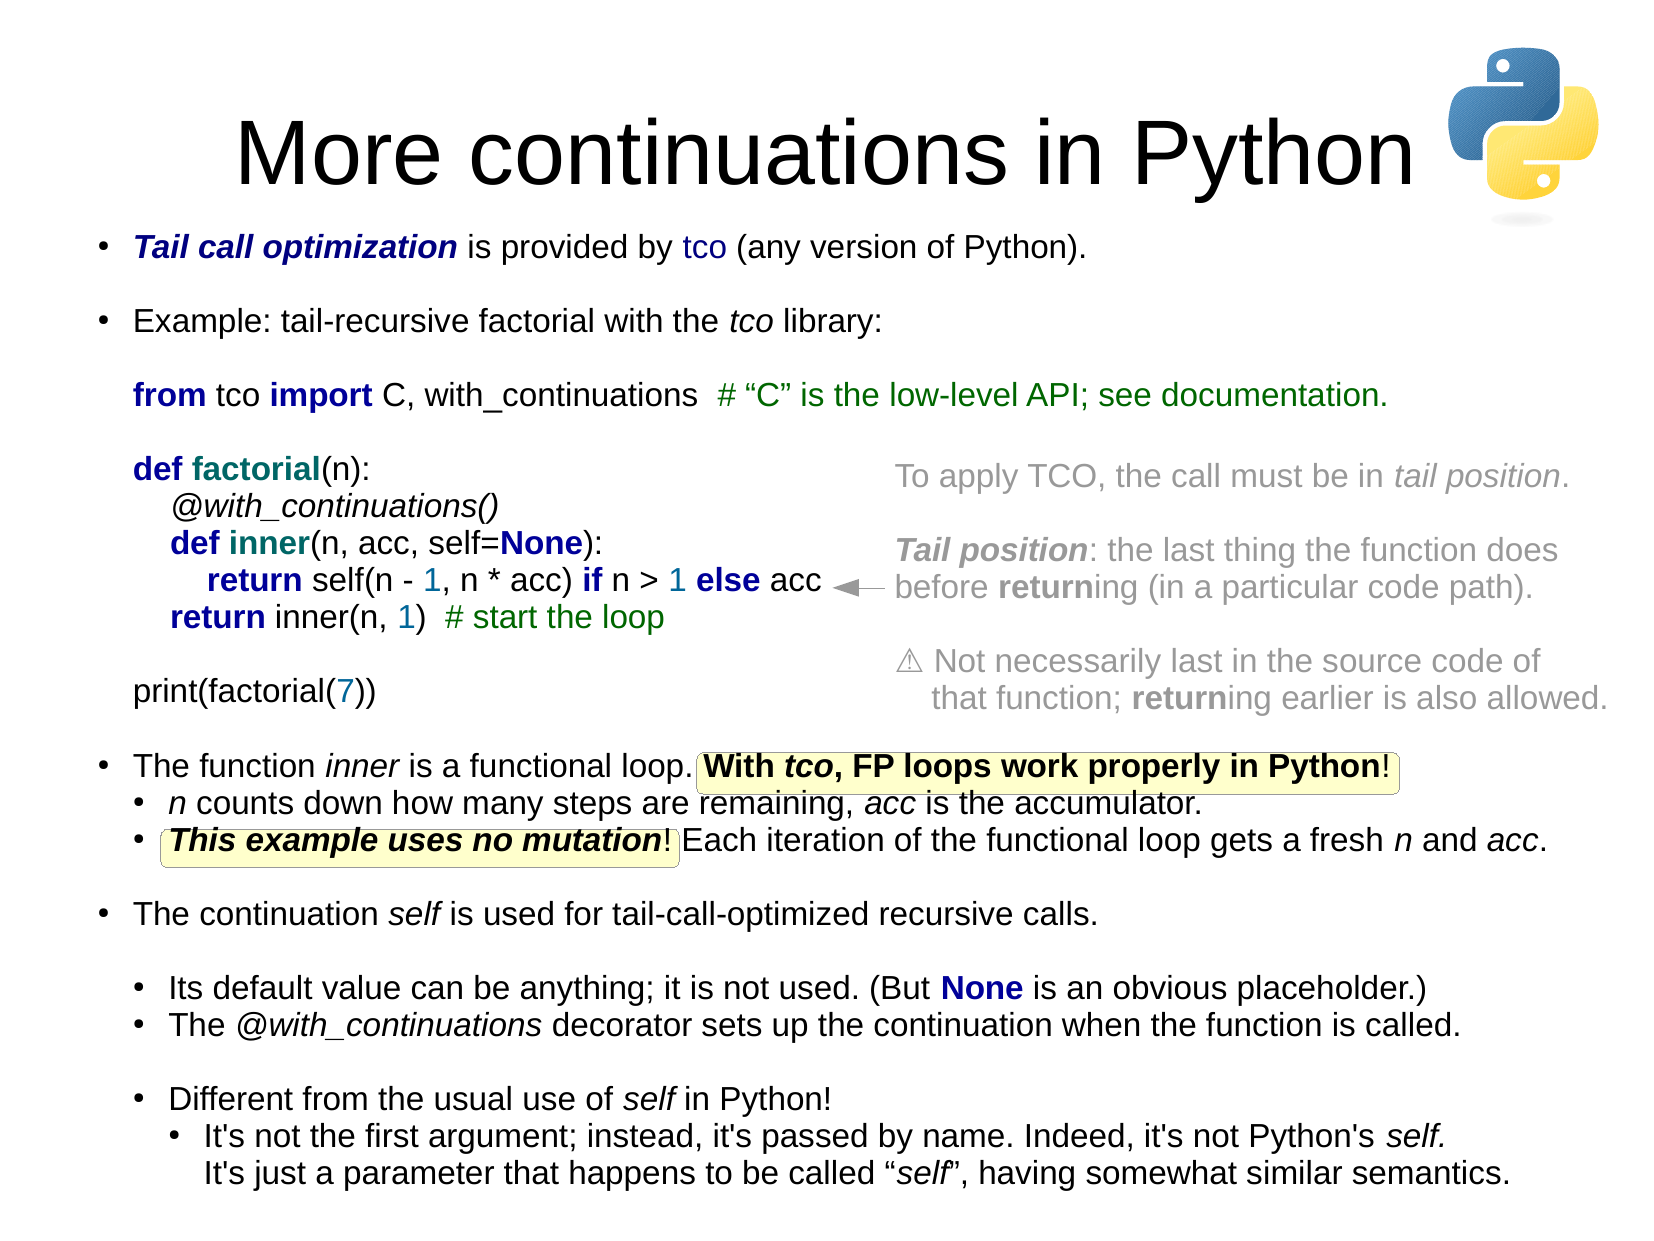

# More continuations in Python
Tail call optimization is provided by tco (any version of Python).
Example: tail-recursive factorial with the tco library:
from tco import C, with_continuations # “C” is the low-level API; see documentation.
def factorial(n):
 @with_continuations()
 def inner(n, acc, self=None):
 return self(n - 1, n * acc) if n > 1 else acc
 return inner(n, 1) # start the loop
print(factorial(7))
The function inner is a functional loop. With tco, FP loops work properly in Python!
n counts down how many steps are remaining, acc is the accumulator.
This example uses no mutation! Each iteration of the functional loop gets a fresh n and acc.
The continuation self is used for tail-call-optimized recursive calls.
Its default value can be anything; it is not used. (But None is an obvious placeholder.)
The @with_continuations decorator sets up the continuation when the function is called.
Different from the usual use of self in Python!
It's not the first argument; instead, it's passed by name. Indeed, it's not Python's self.
It's just a parameter that happens to be called “self”, having somewhat similar semantics.
To apply TCO, the call must be in tail position.
Tail position: the last thing the function does
before returning (in a particular code path).
⚠ Not necessarily last in the source code of
 that function; returning earlier is also allowed.